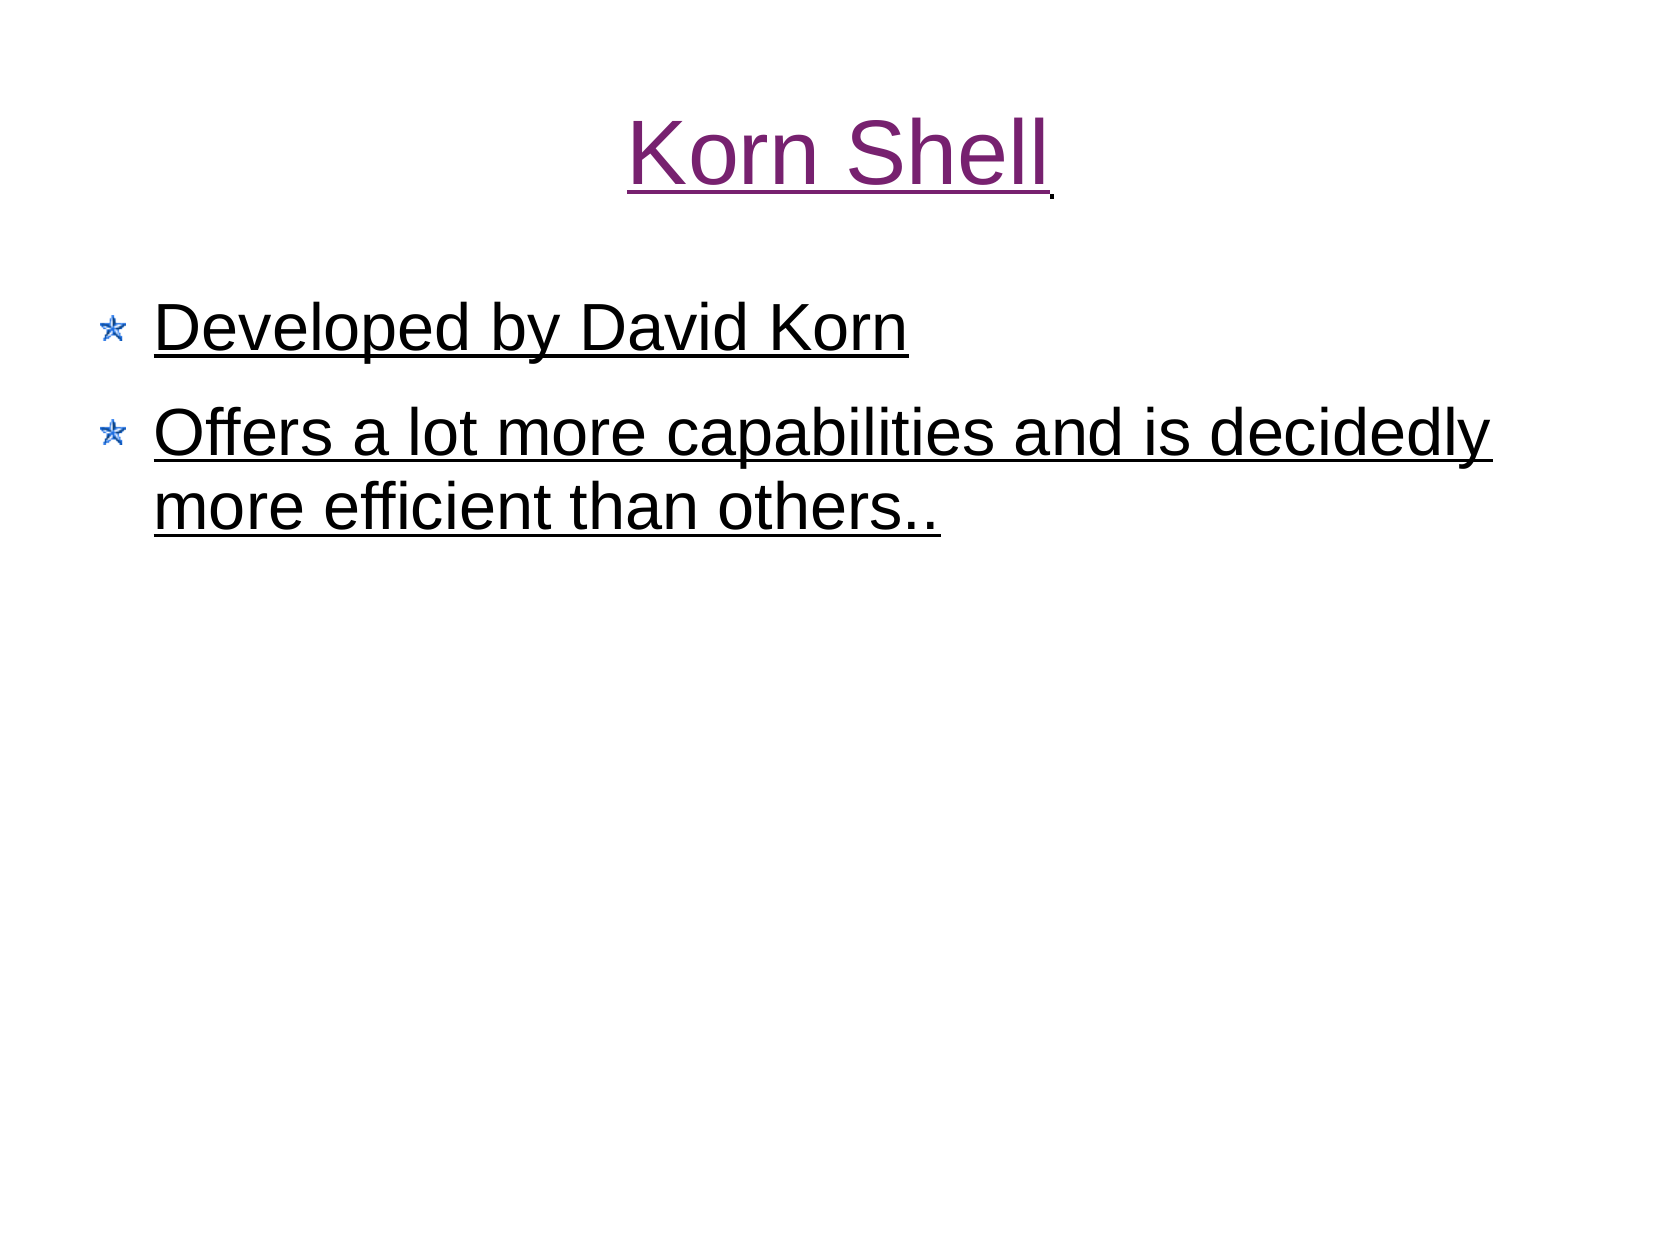

# Korn Shell
Developed by David Korn
Offers a lot more capabilities and is decidedly more efficient than others..